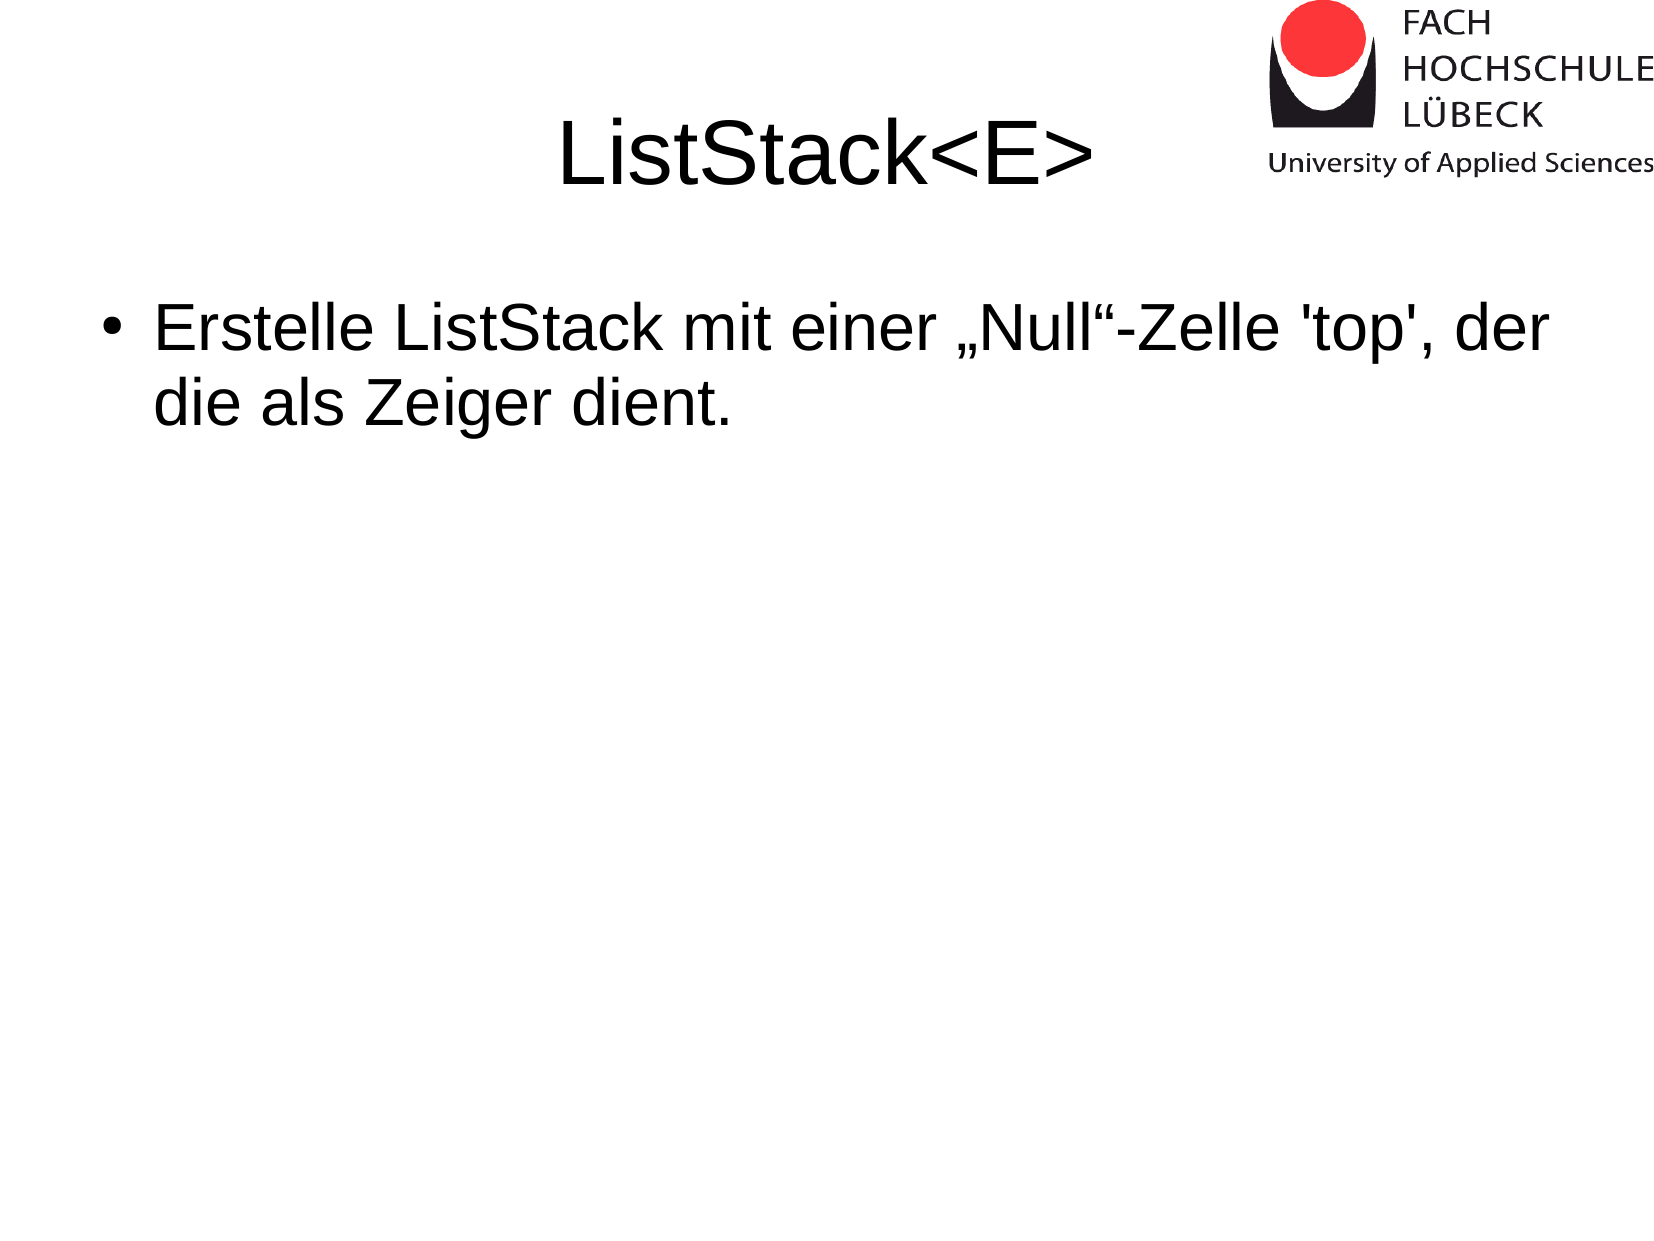

# ListStack<E>
Erstelle ListStack mit einer „Null“-Zelle 'top', der die als Zeiger dient.